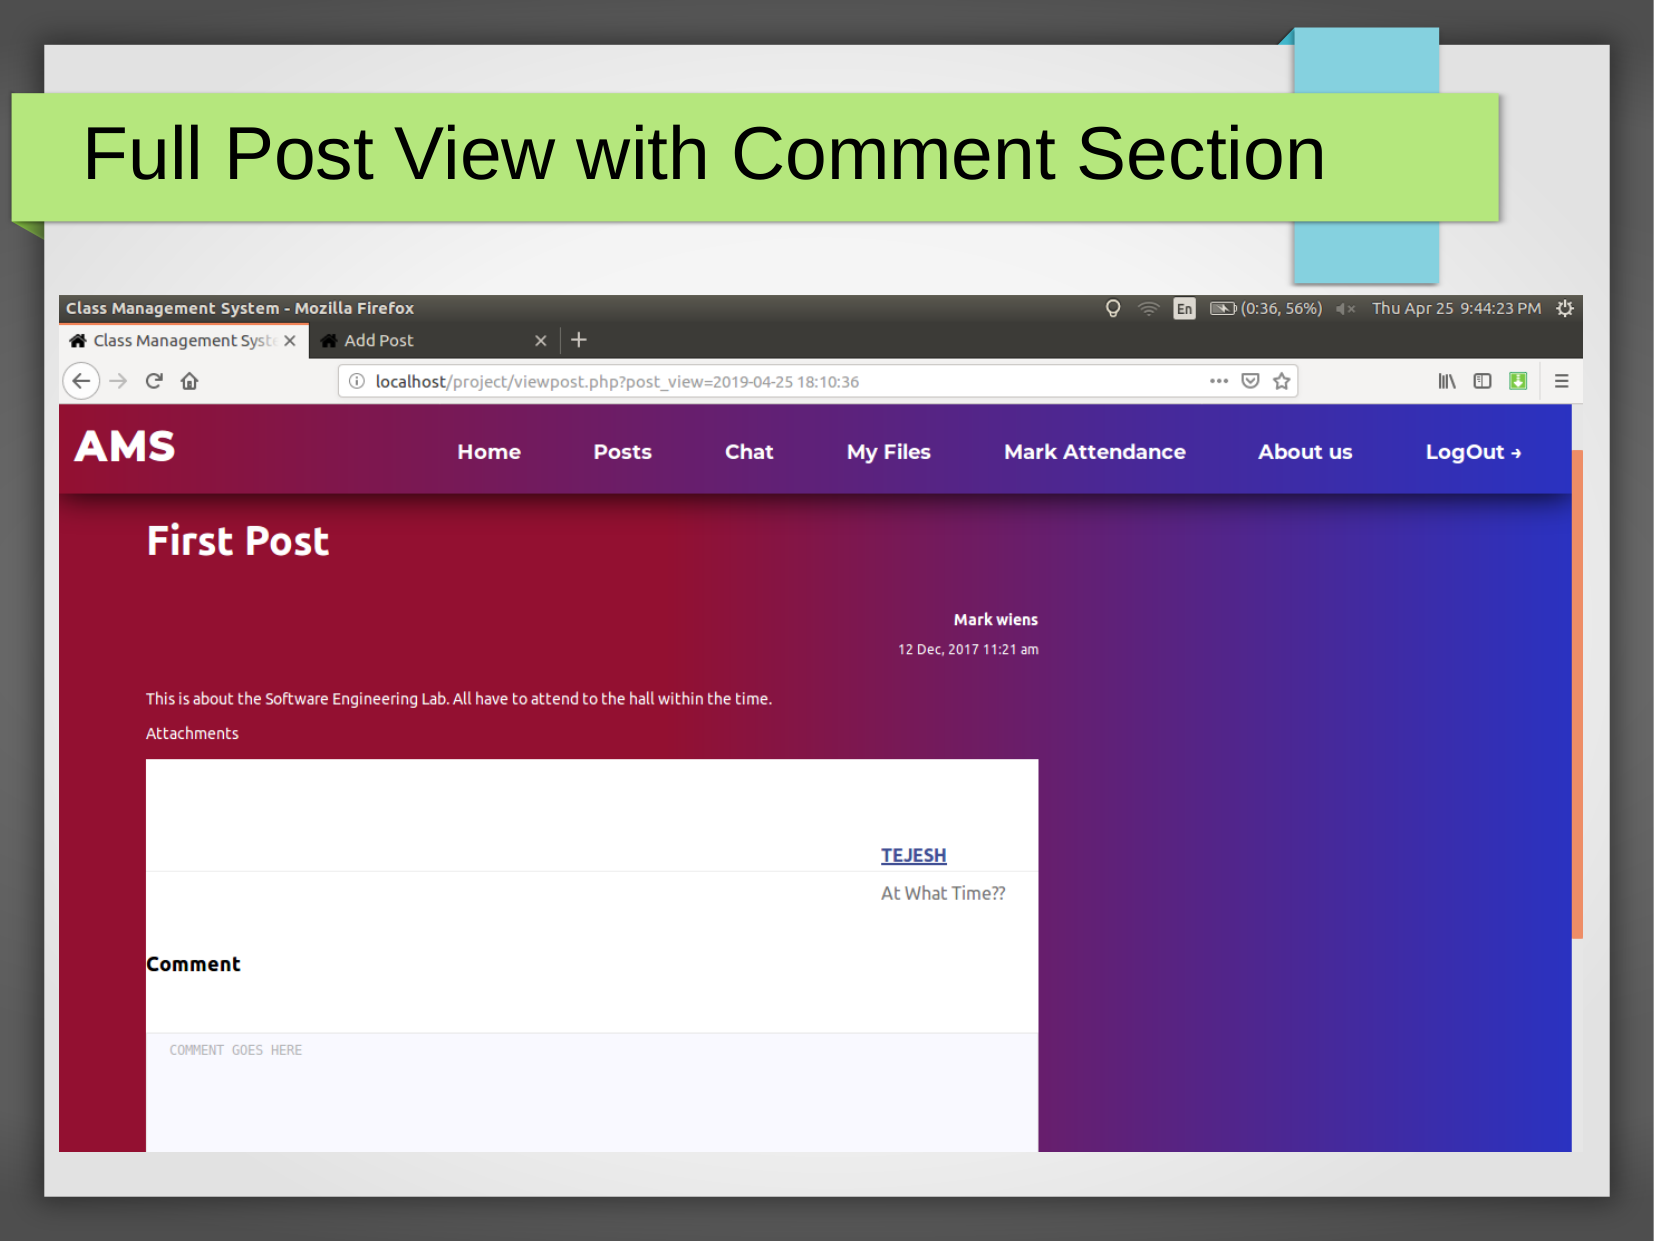

# Full Post View with Comment Section